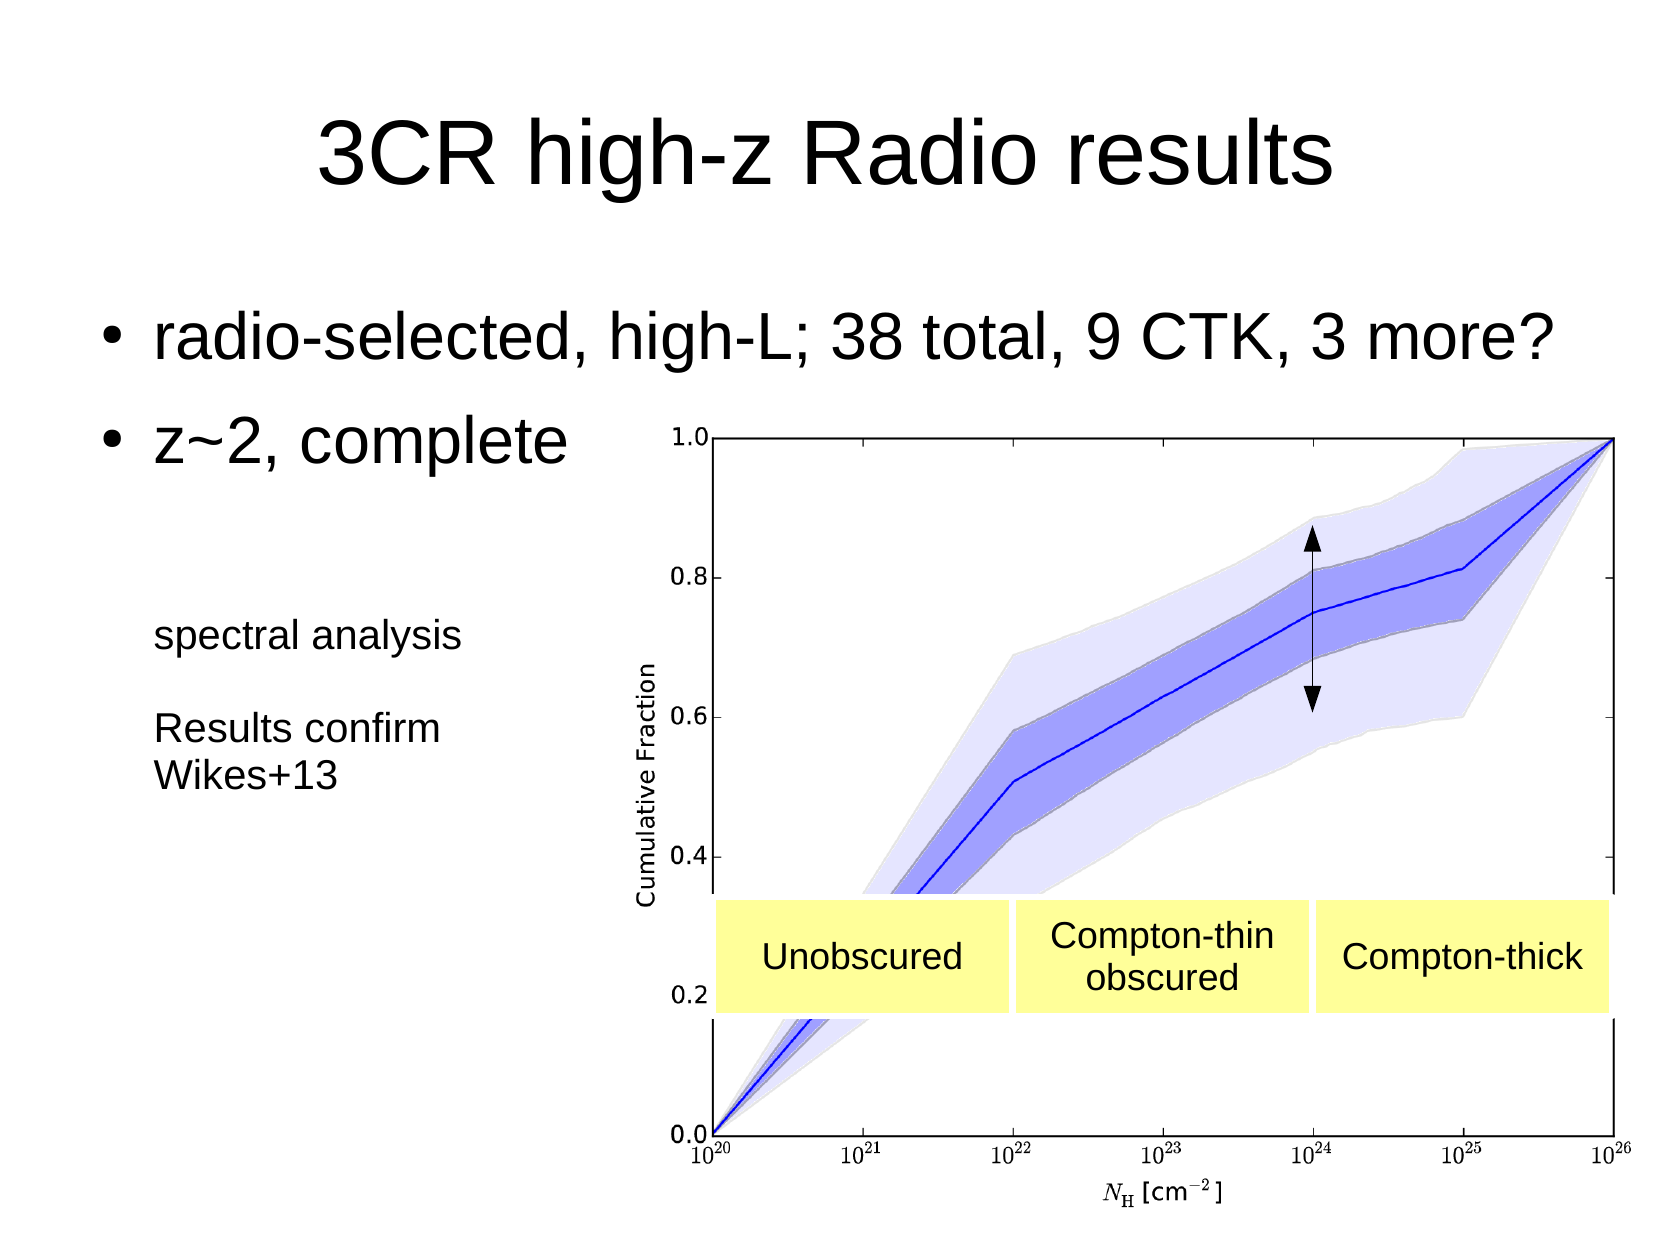

# 3CR high-z Radio results
radio-selected, high-L; 38 total, 9 CTK, 3 more?
z~2, complete
spectral analysis
Results confirm
Wikes+13
Unobscured
Compton-thin
obscured
Compton-thick